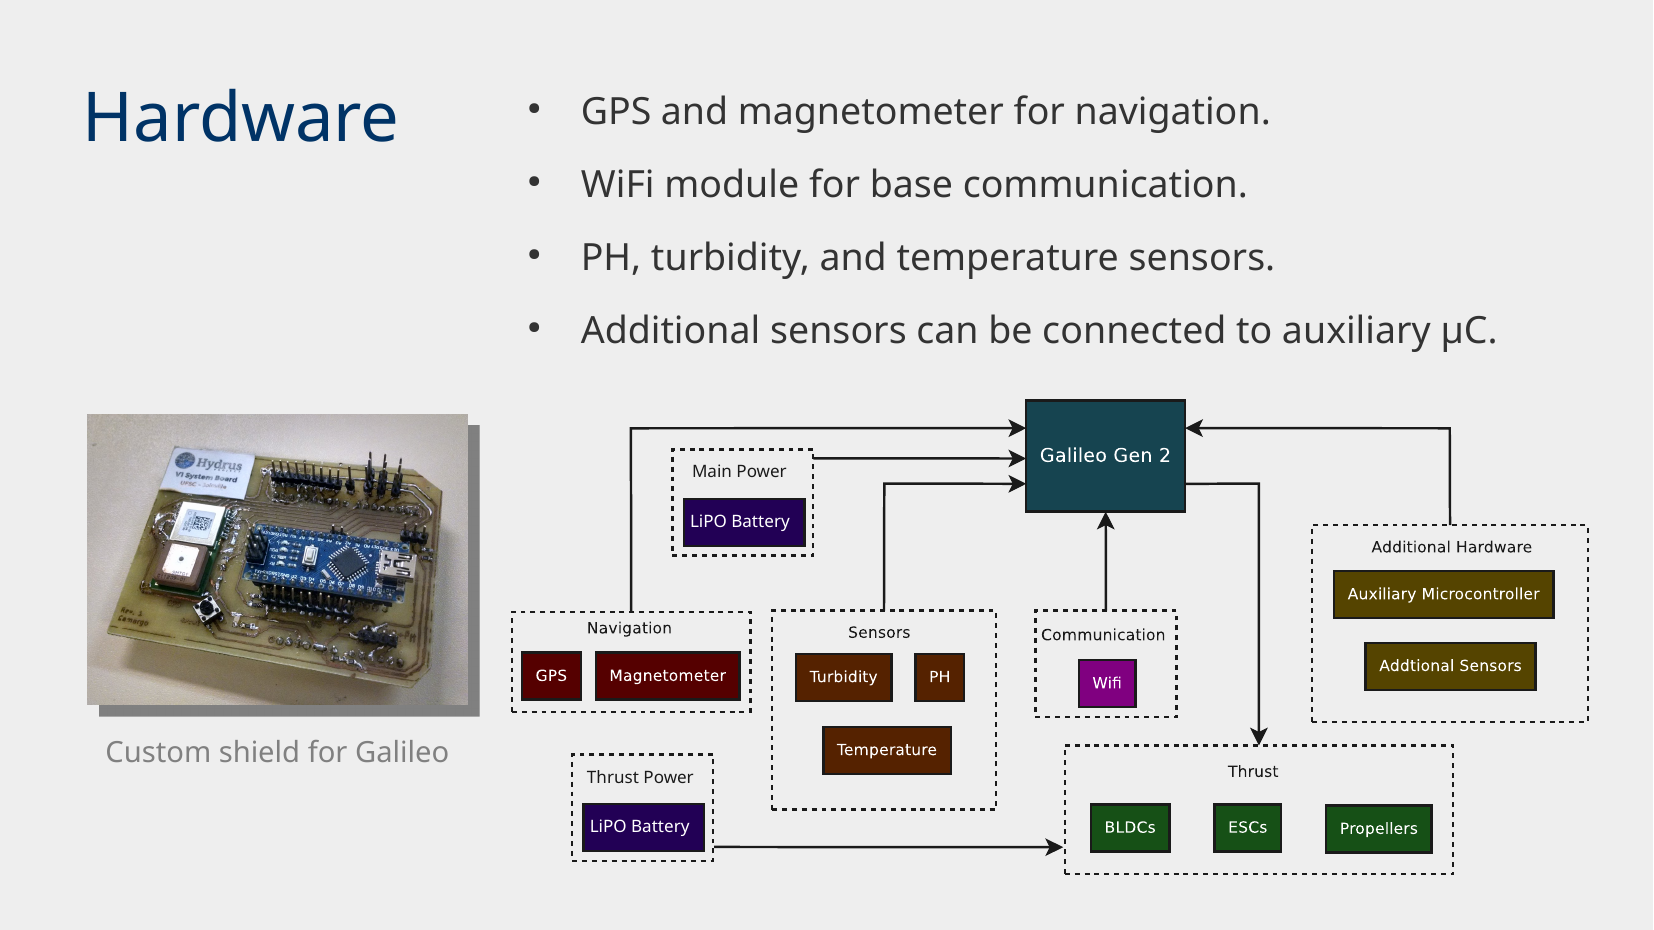

# Hardware
GPS and magnetometer for navigation.
WiFi module for base communication.
PH, turbidity, and temperature sensors.
Additional sensors can be connected to auxiliary µC.
Custom shield for Galileo